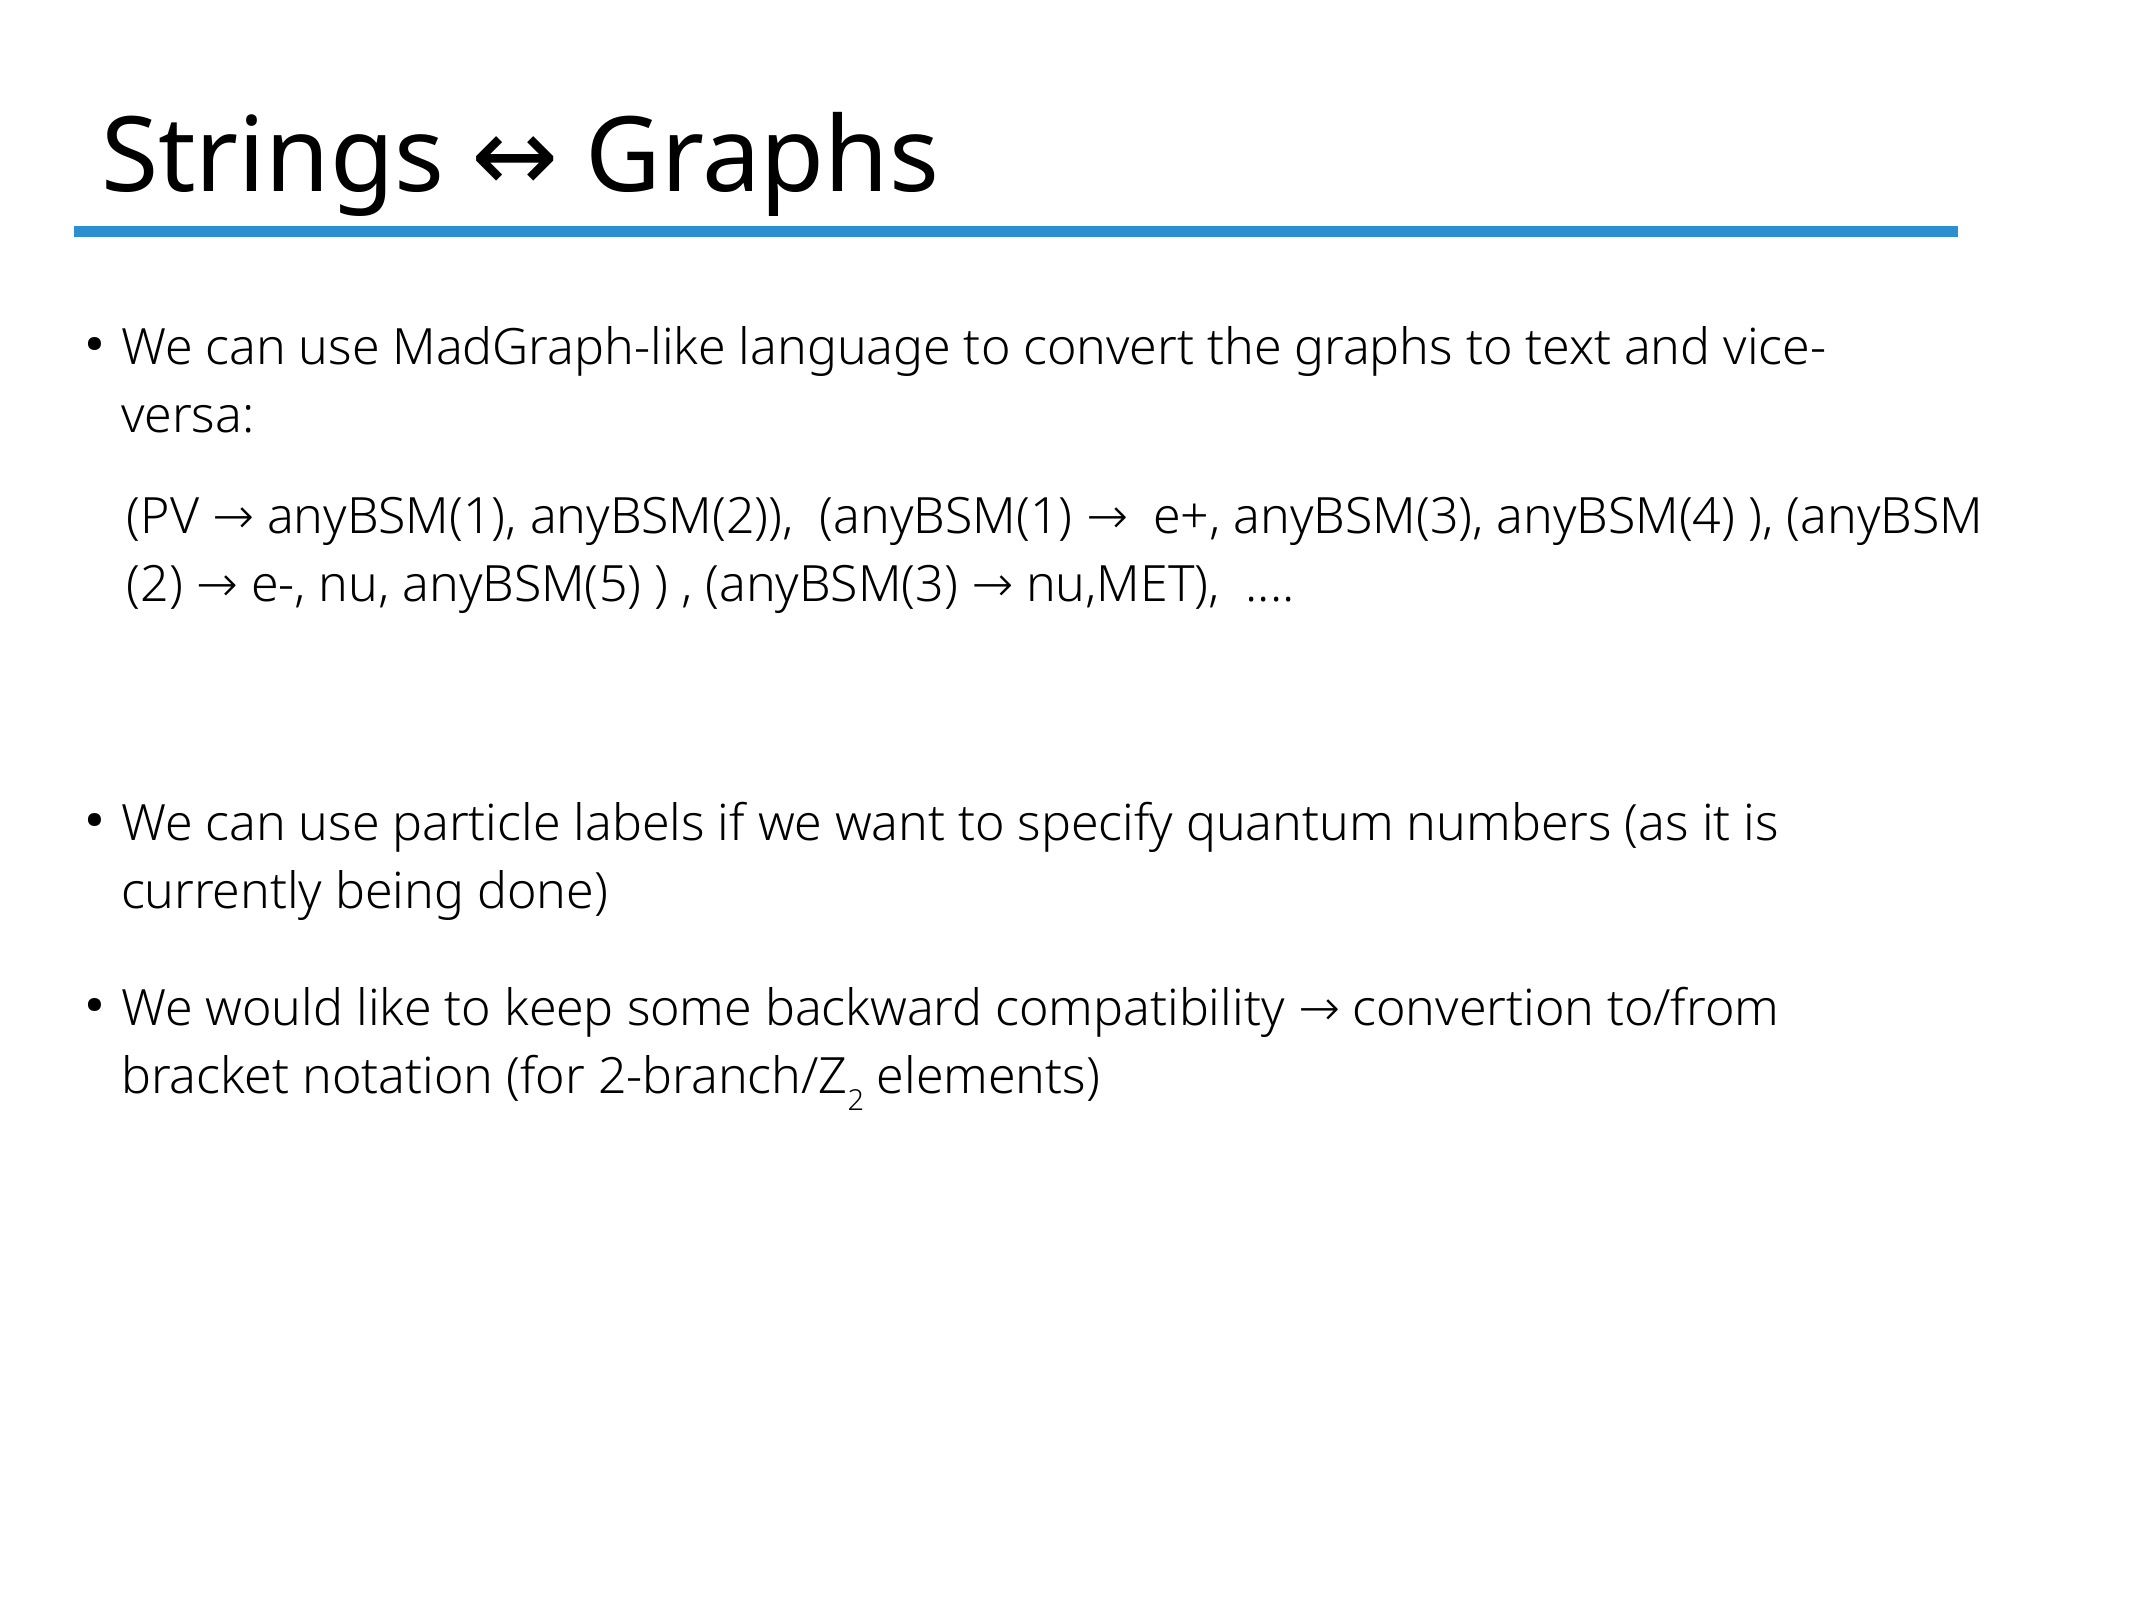

Strings ↔ Graphs
We can use MadGraph-like language to convert the graphs to text and vice-versa:
(PV → anyBSM(1), anyBSM(2)), (anyBSM(1) → e+, anyBSM(3), anyBSM(4) ), (anyBSM (2) → e-, nu, anyBSM(5) ) , (anyBSM(3) → nu,MET), ....
We can use particle labels if we want to specify quantum numbers (as it is currently being done)
We would like to keep some backward compatibility → convertion to/from bracket notation (for 2-branch/Z2 elements)